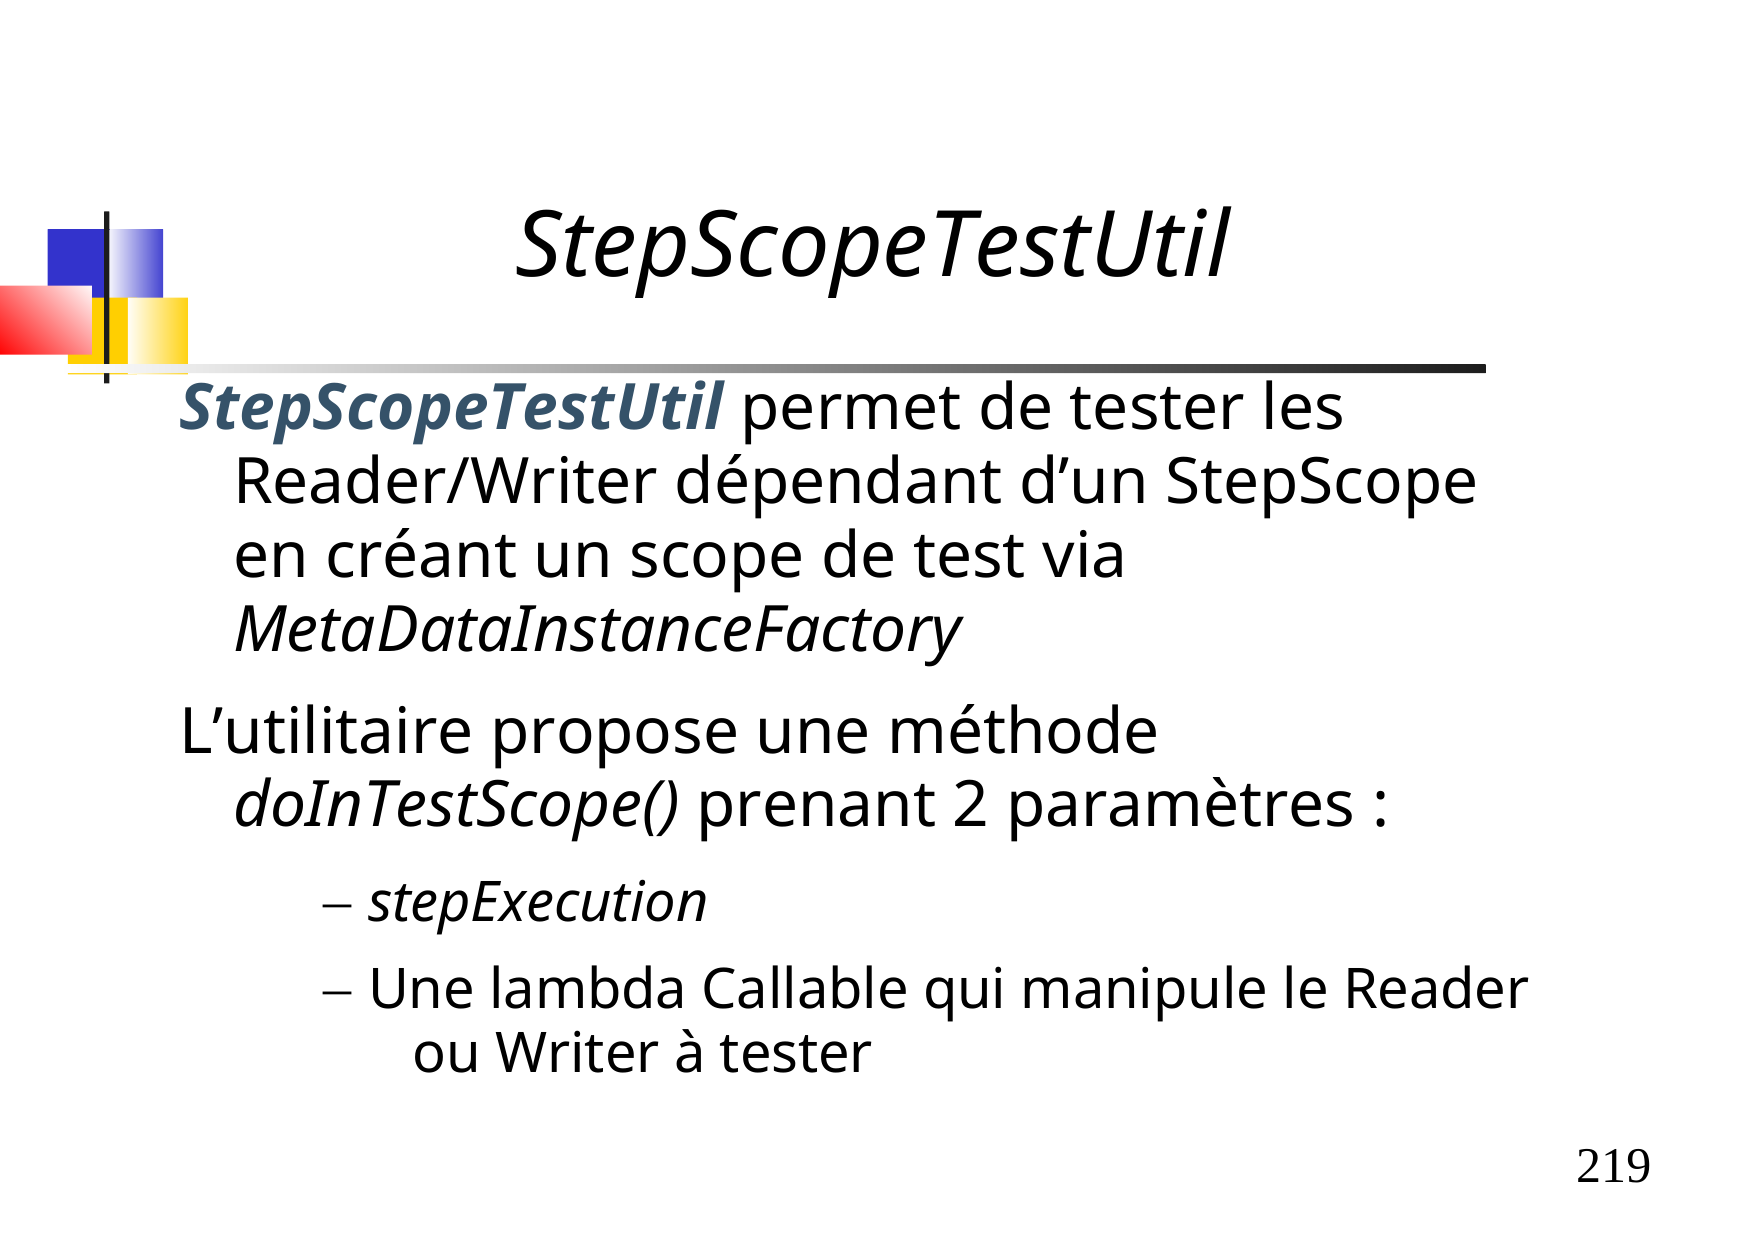

# StepScopeTestUtil
StepScopeTestUtil permet de tester les Reader/Writer dépendant d’un StepScope en créant un scope de test via MetaDataInstanceFactory
L’utilitaire propose une méthode doInTestScope() prenant 2 paramètres :
stepExecution
Une lambda Callable qui manipule le Reader ou Writer à tester